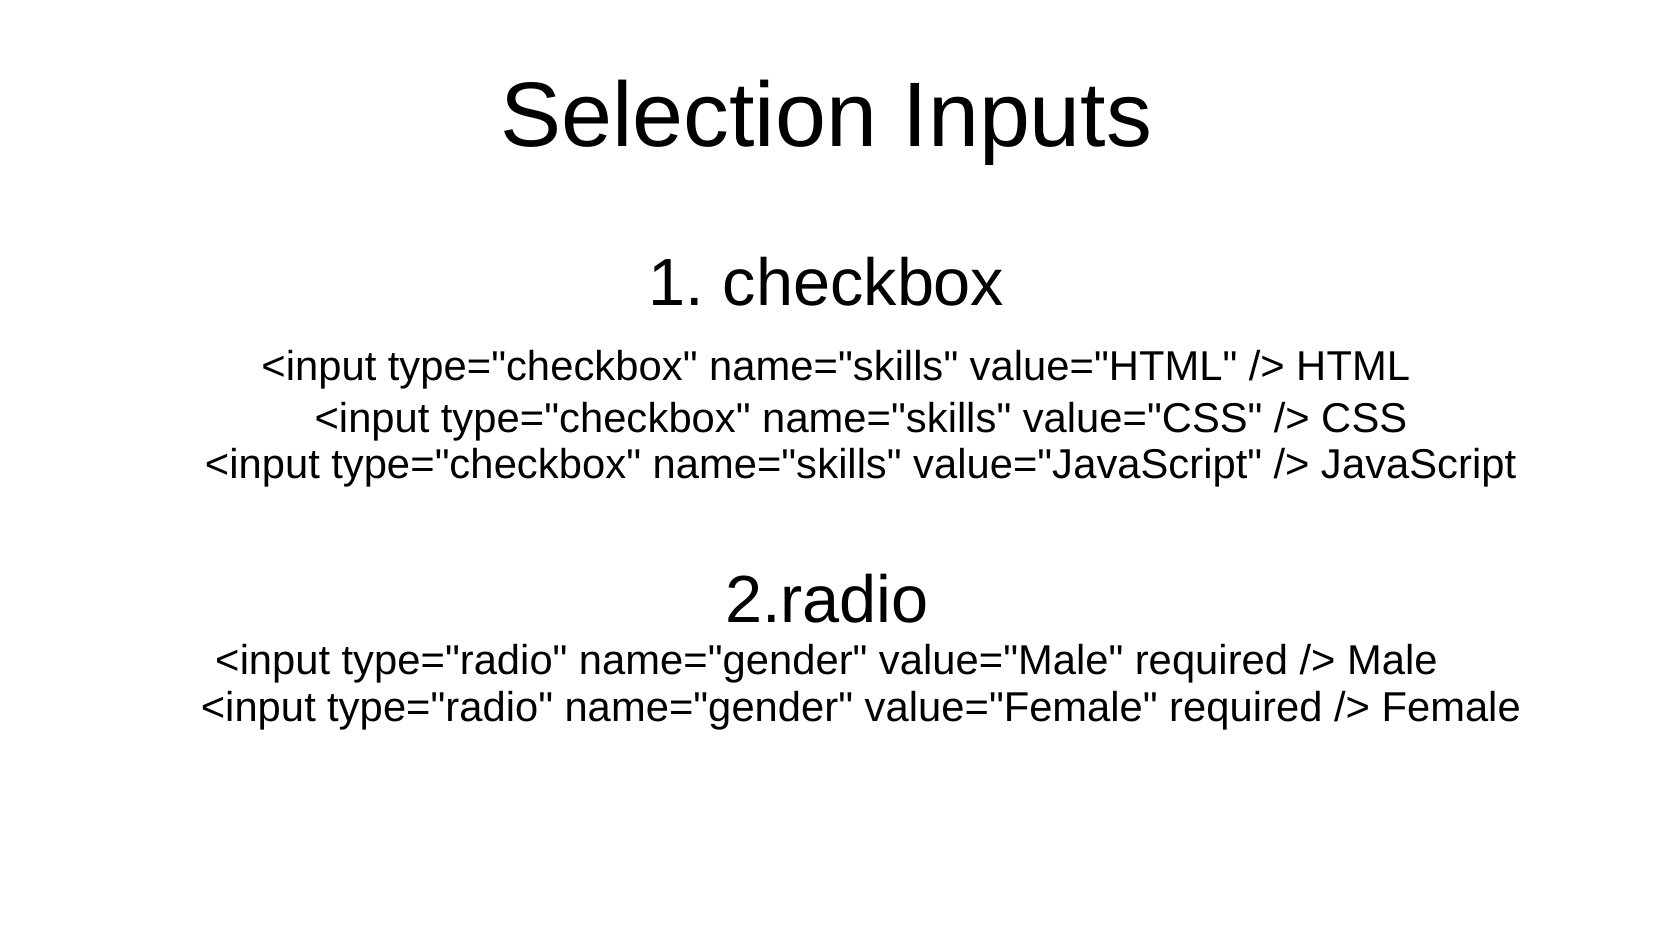

# Selection Inputs
1. checkbox
 <input type="checkbox" name="skills" value="HTML" /> HTML
 <input type="checkbox" name="skills" value="CSS" /> CSS
 <input type="checkbox" name="skills" value="JavaScript" /> JavaScript
2.radio
<input type="radio" name="gender" value="Male" required /> Male
 <input type="radio" name="gender" value="Female" required /> Female